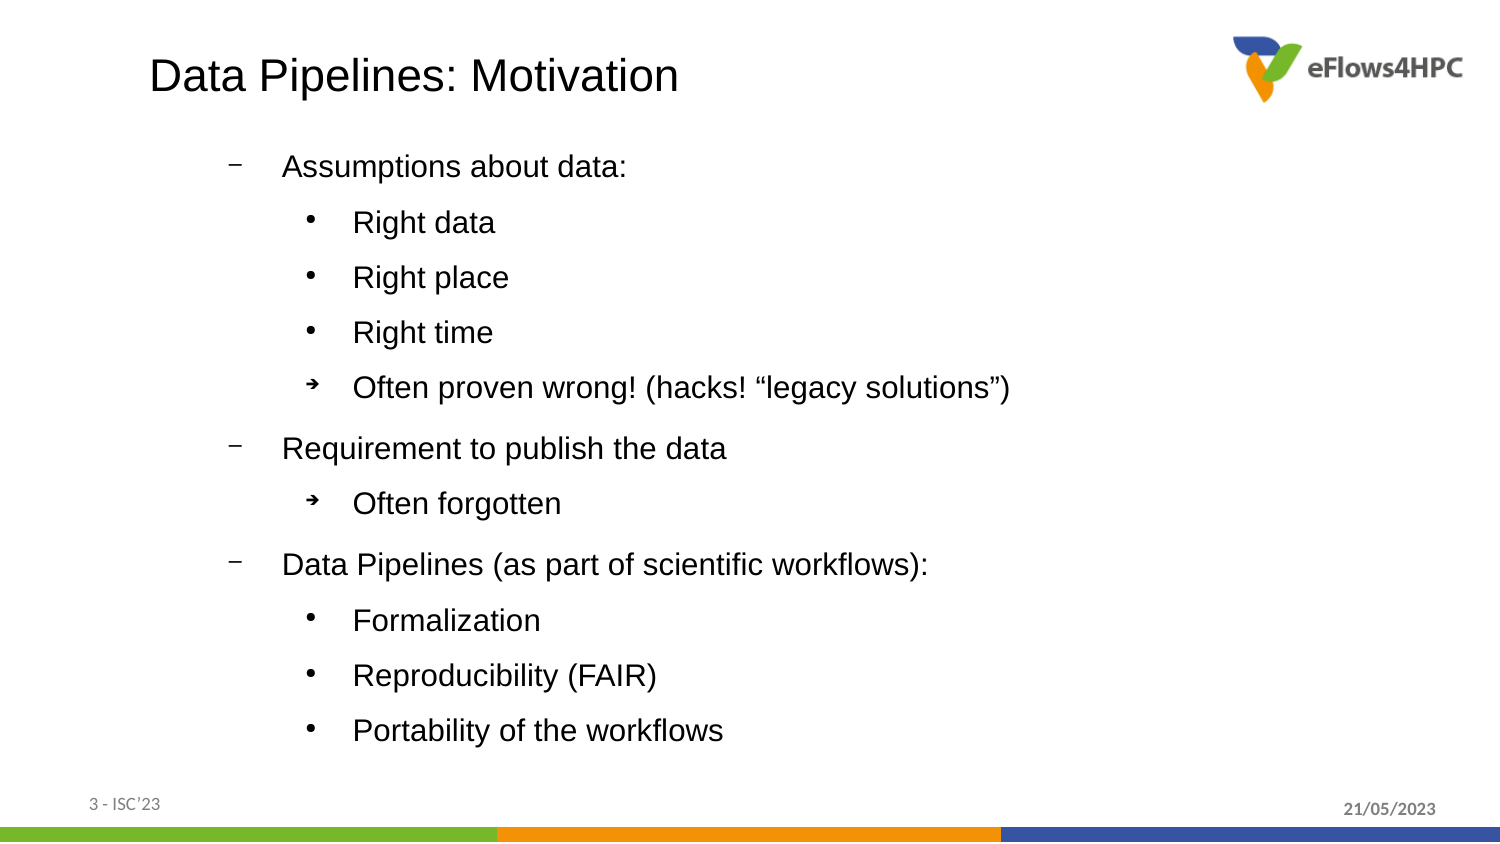

# Data Pipelines: Motivation
Assumptions about data:
Right data
Right place
Right time
Often proven wrong! (hacks! “legacy solutions”)
Requirement to publish the data
Often forgotten
Data Pipelines (as part of scientific workflows):
Formalization
Reproducibility (FAIR)
Portability of the workflows